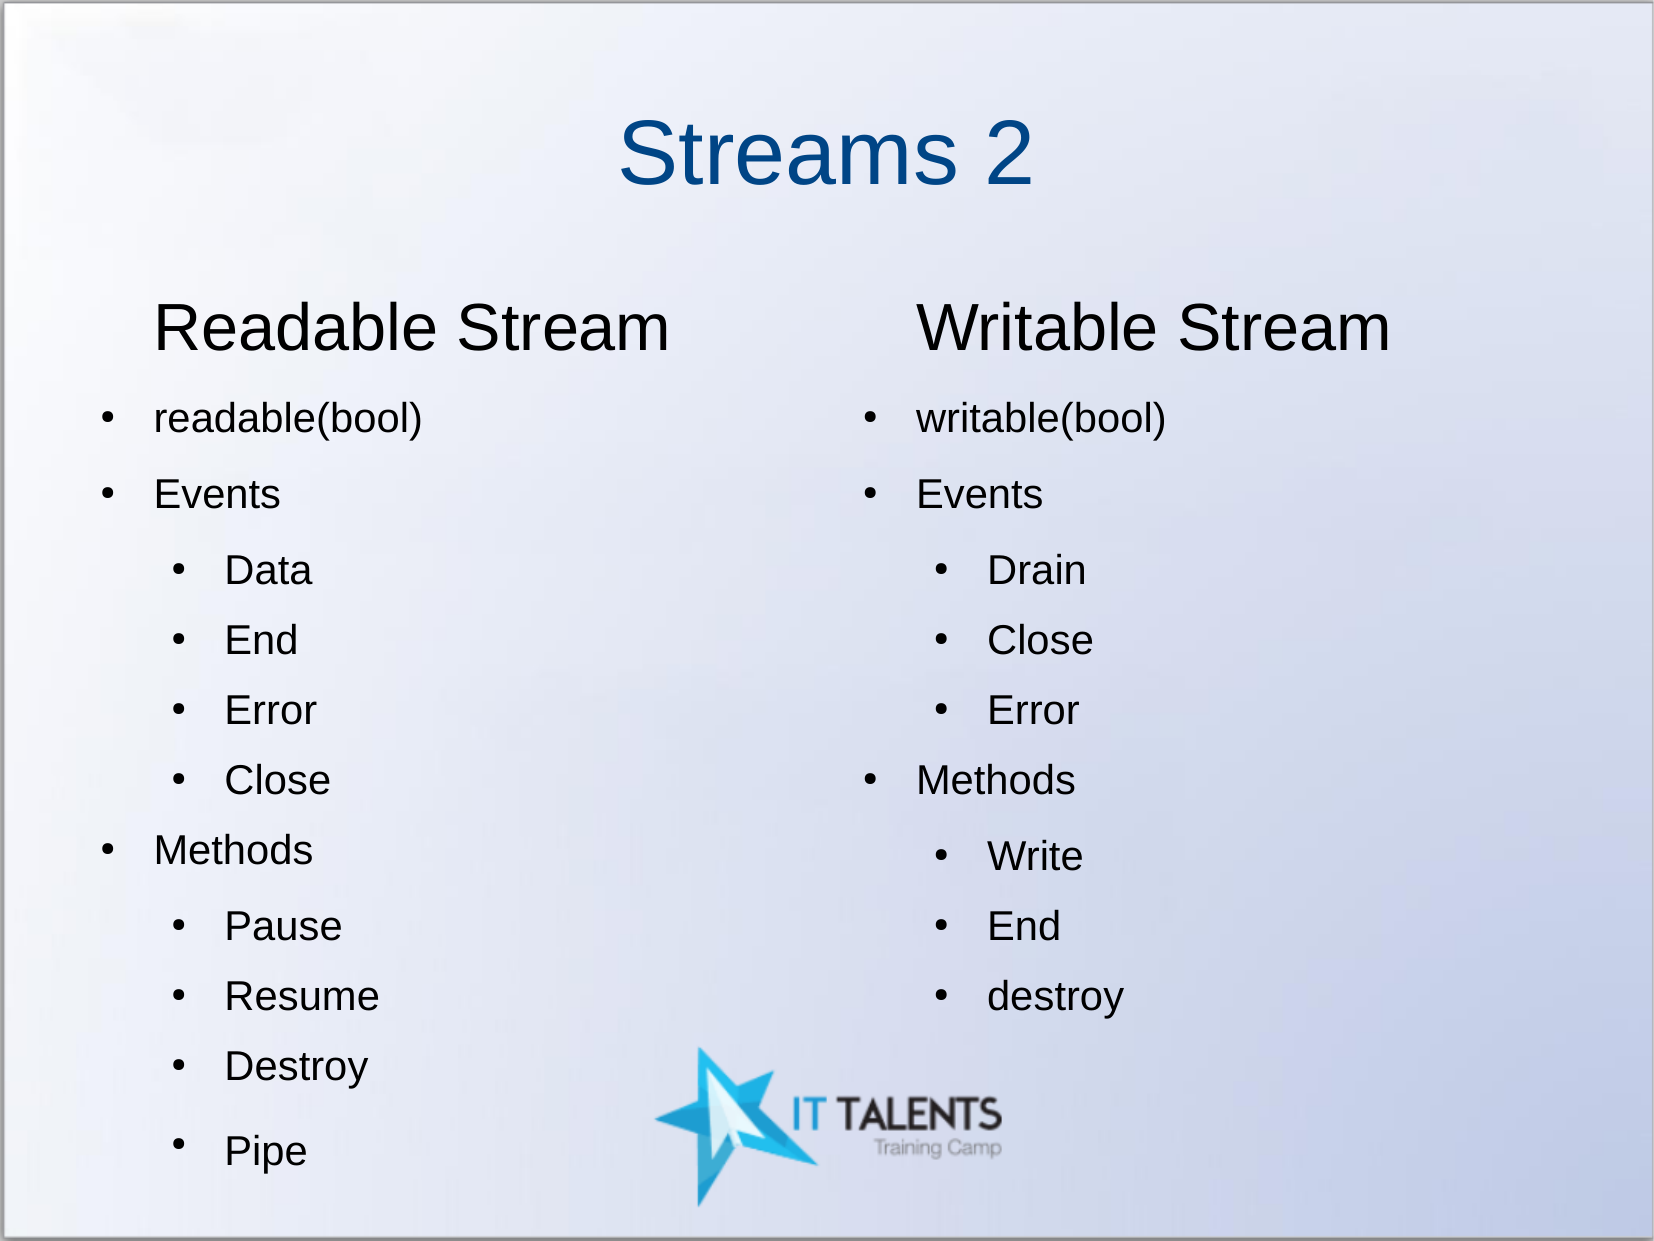

# Streams 2
Readable Stream
readable(bool)
Events
Data
End
Error
Close
Methods
Pause
Resume
Destroy
Pipe
Writable Stream
writable(bool)
Events
Drain
Close
Error
Methods
Write
End
destroy